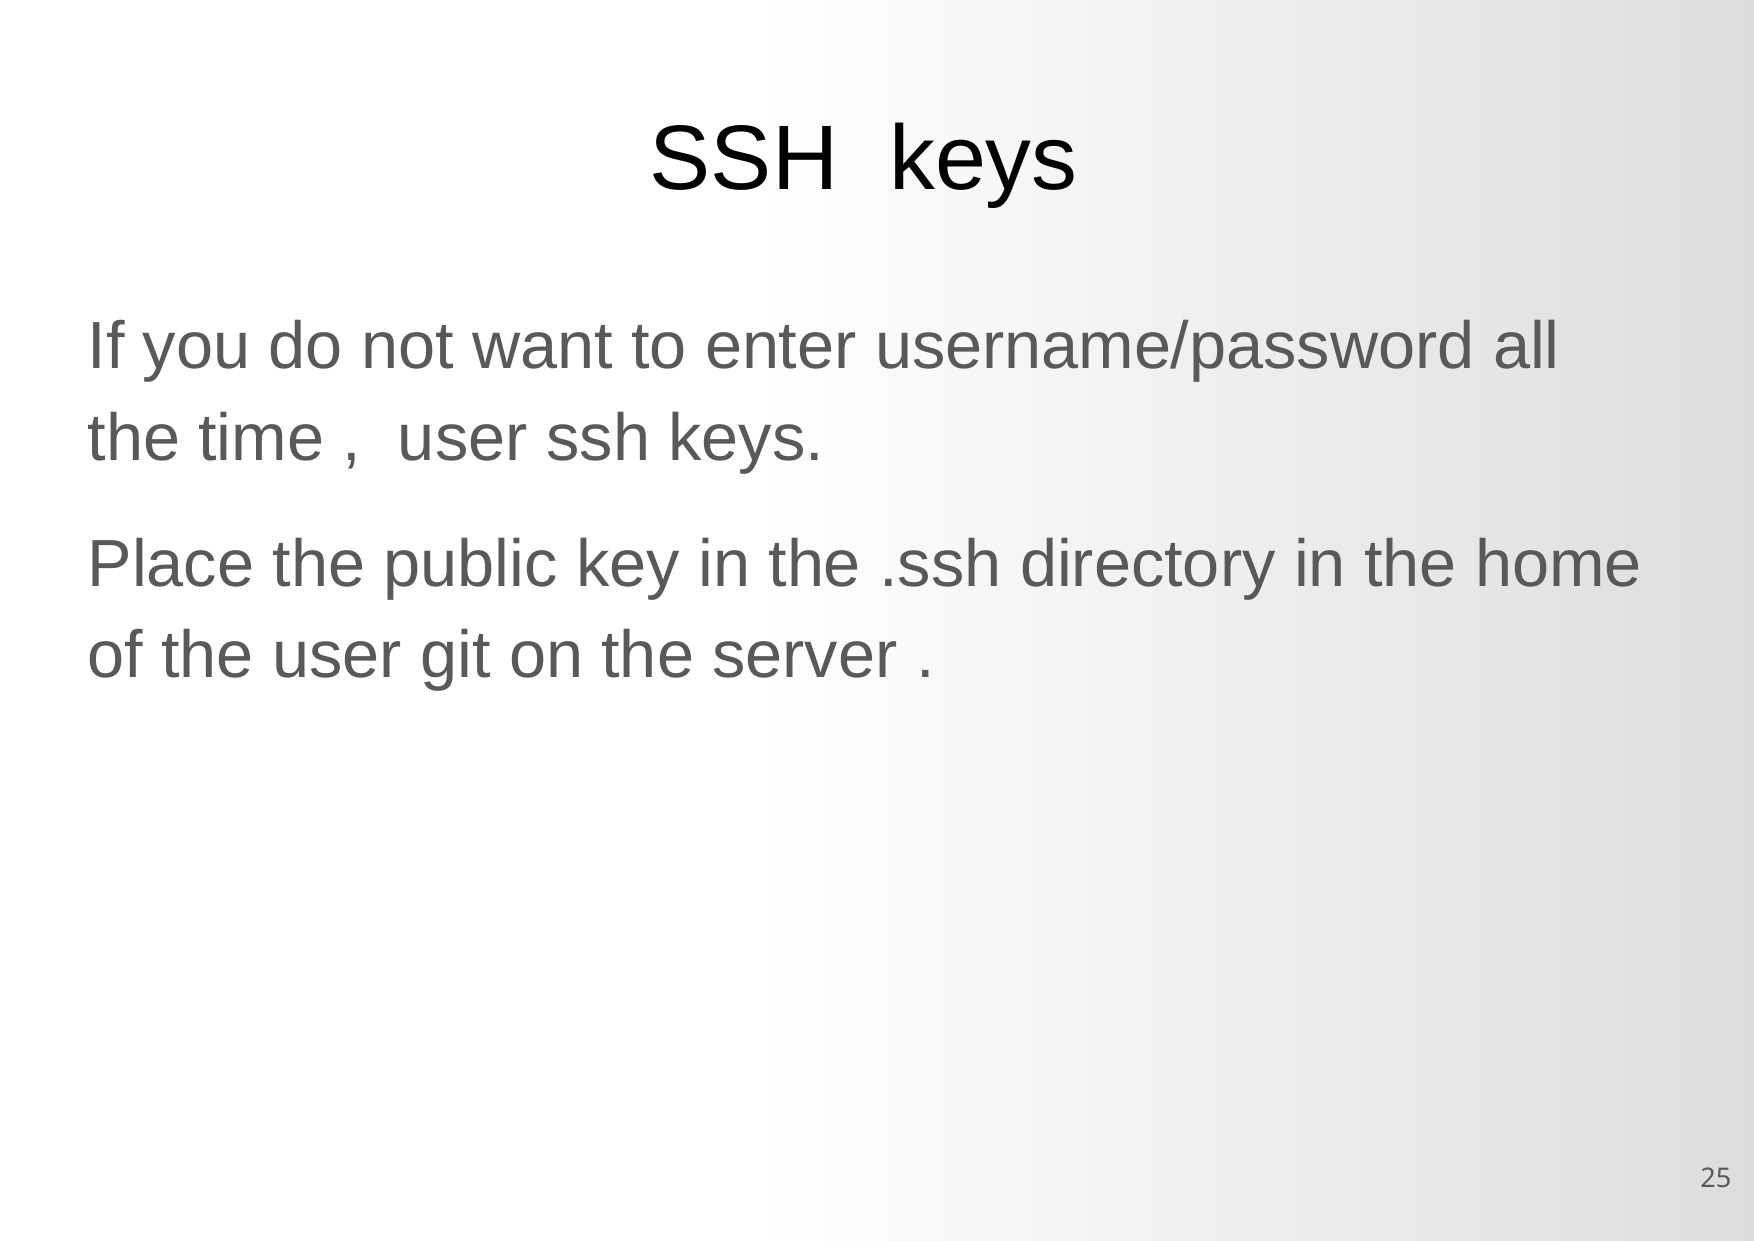

# SSH keys
If you do not want to enter username/password all the time , user ssh keys.
Place the public key in the .ssh directory in the home of the user git on the server .